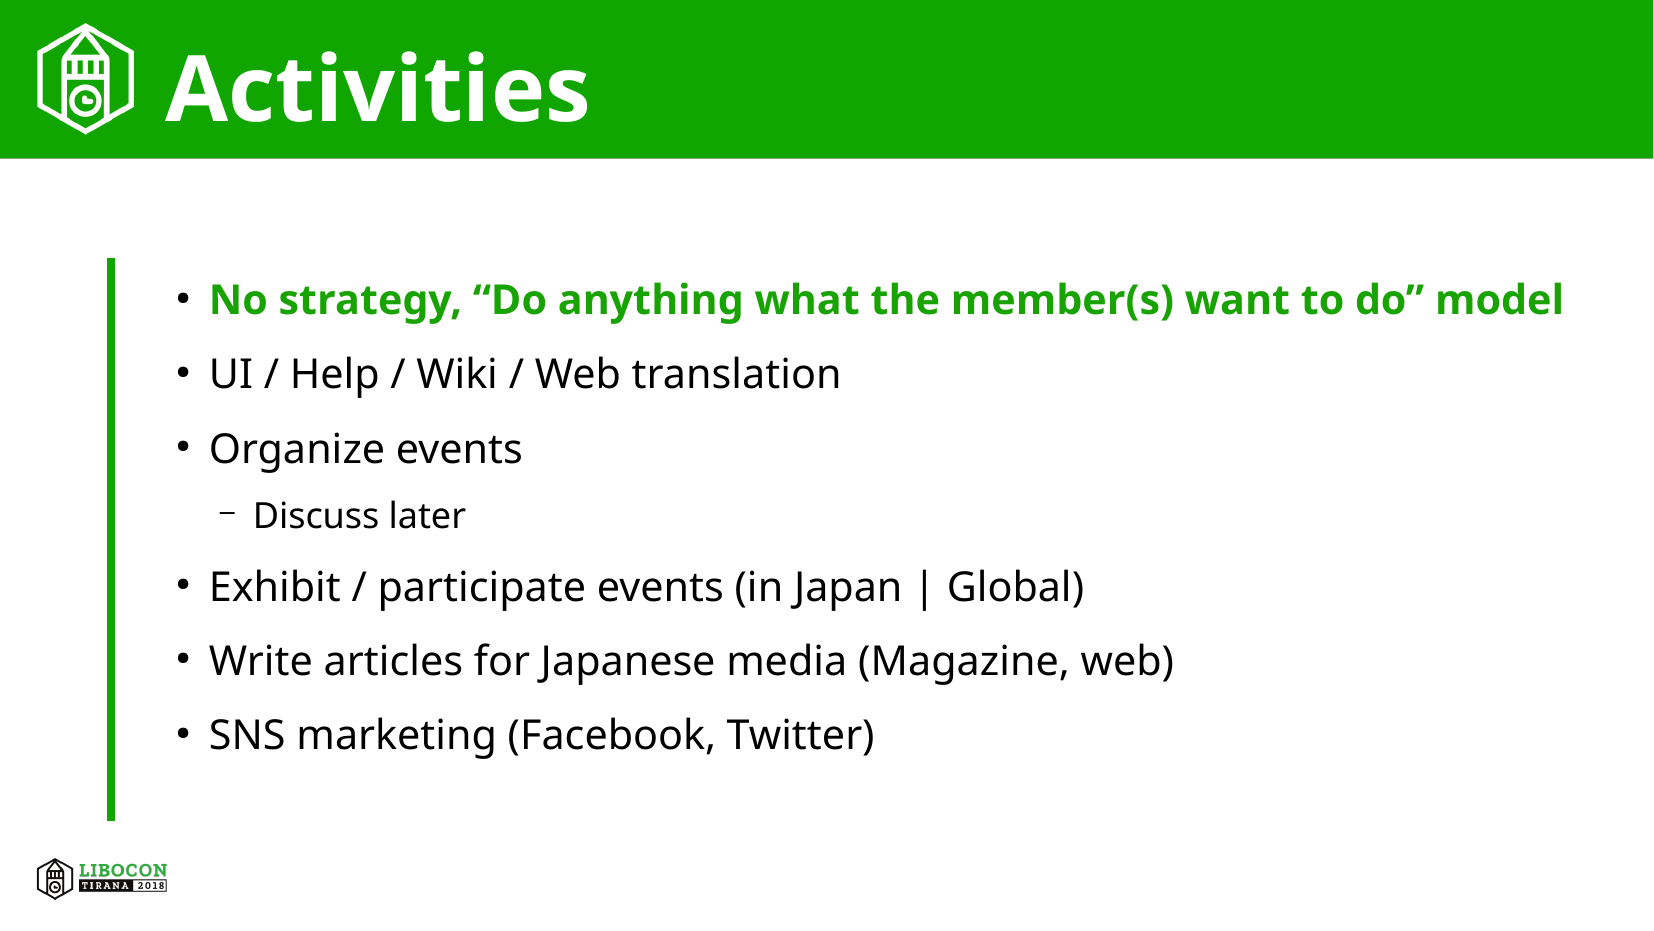

# Activities
No strategy, “Do anything what the member(s) want to do” model
UI / Help / Wiki / Web translation
Organize events
Discuss later
Exhibit / participate events (in Japan | Global)
Write articles for Japanese media (Magazine, web)
SNS marketing (Facebook, Twitter)